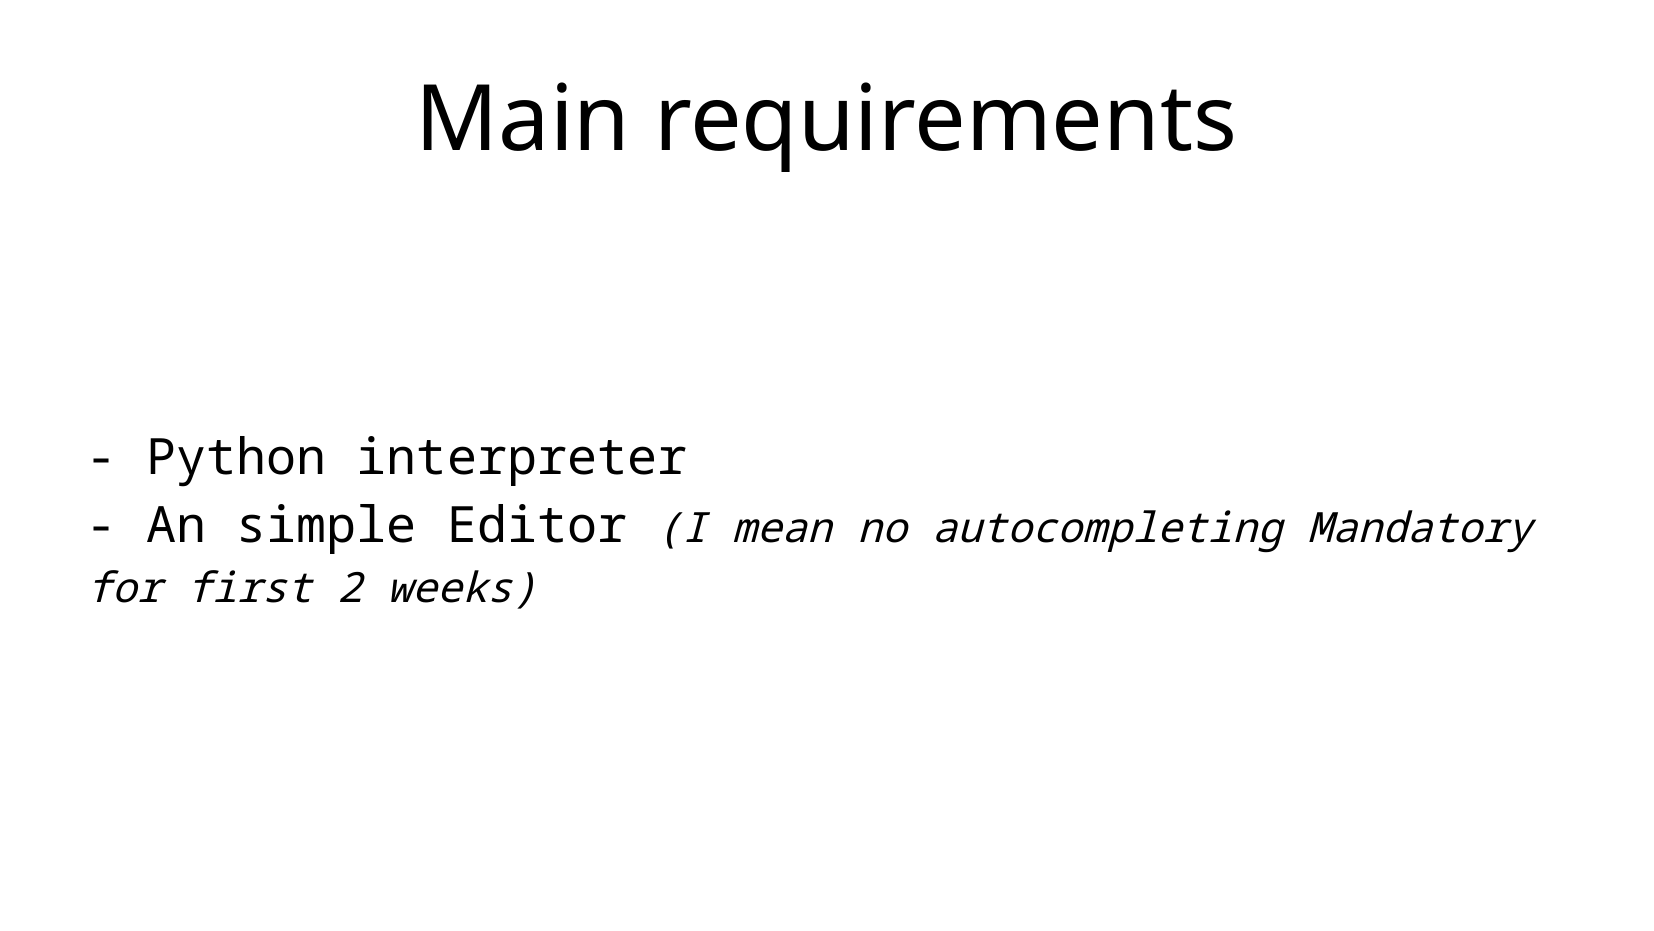

# Main requirements
- Python interpreter
- An simple Editor (I mean no autocompleting Mandatory for first 2 weeks)